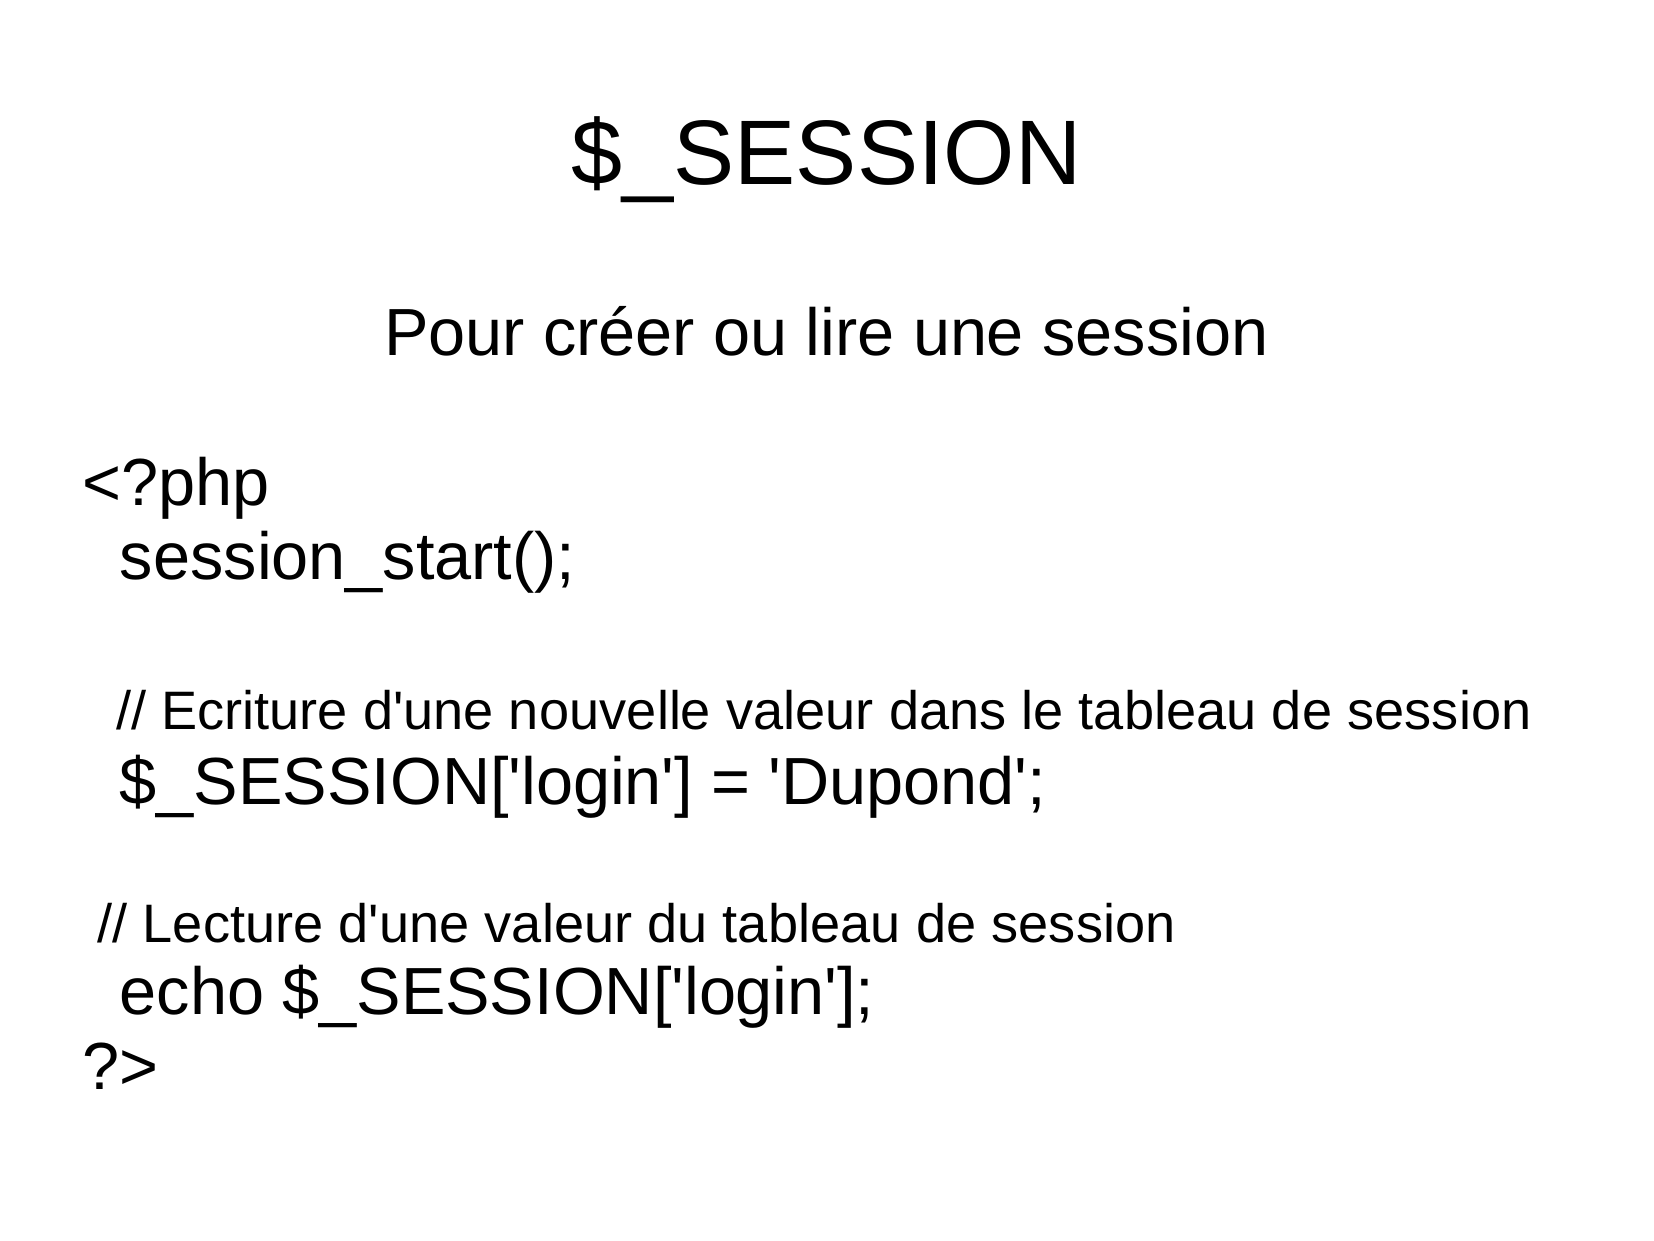

# $_SESSION
Pour créer ou lire une session
<?php
 session_start();
 // Ecriture d'une nouvelle valeur dans le tableau de session
 $_SESSION['login'] = 'Dupond';
 // Lecture d'une valeur du tableau de session
 echo $_SESSION['login'];
?>